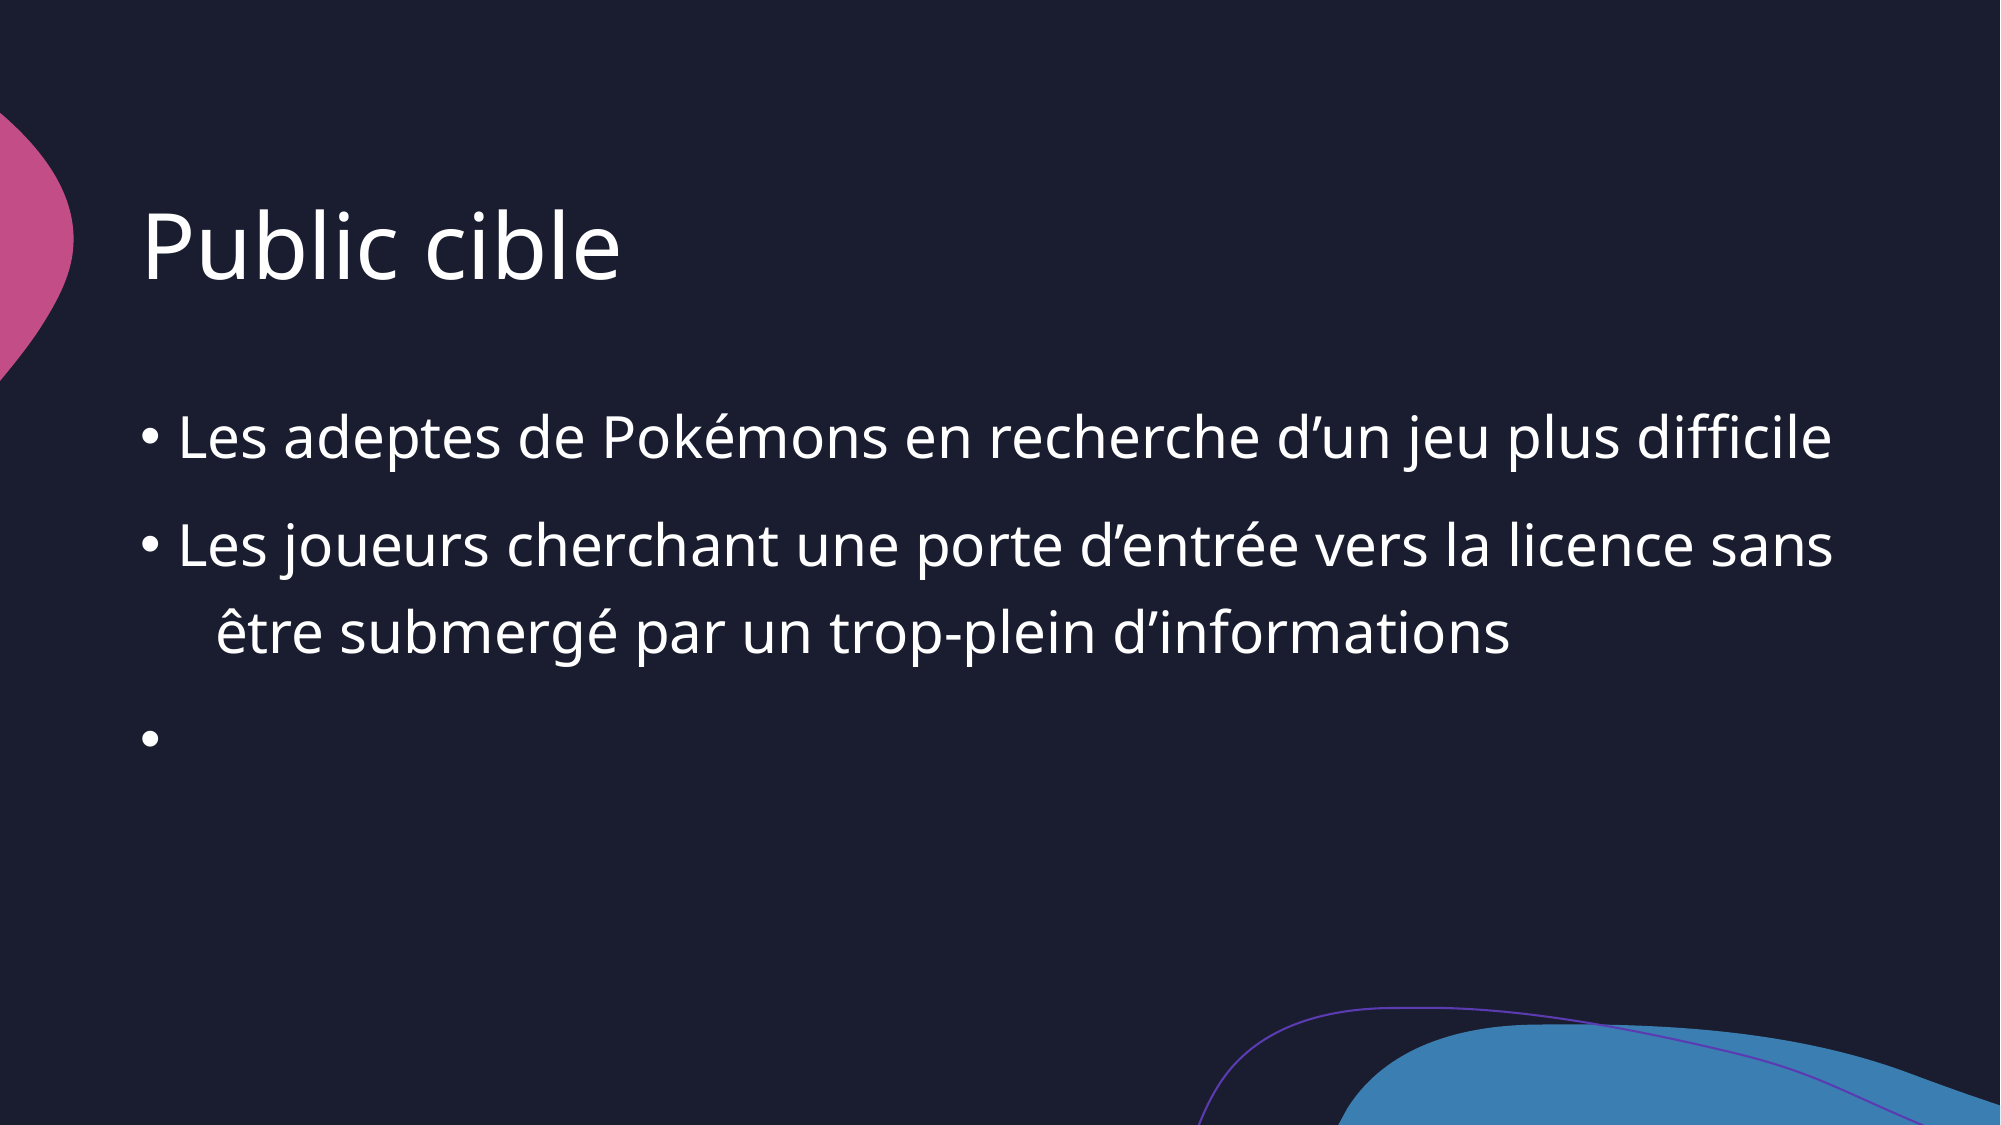

# Public cible
Les adeptes de Pokémons en recherche d’un jeu plus difficile
Les joueurs cherchant une porte d’entrée vers la licence sans être submergé par un trop-plein d’informations